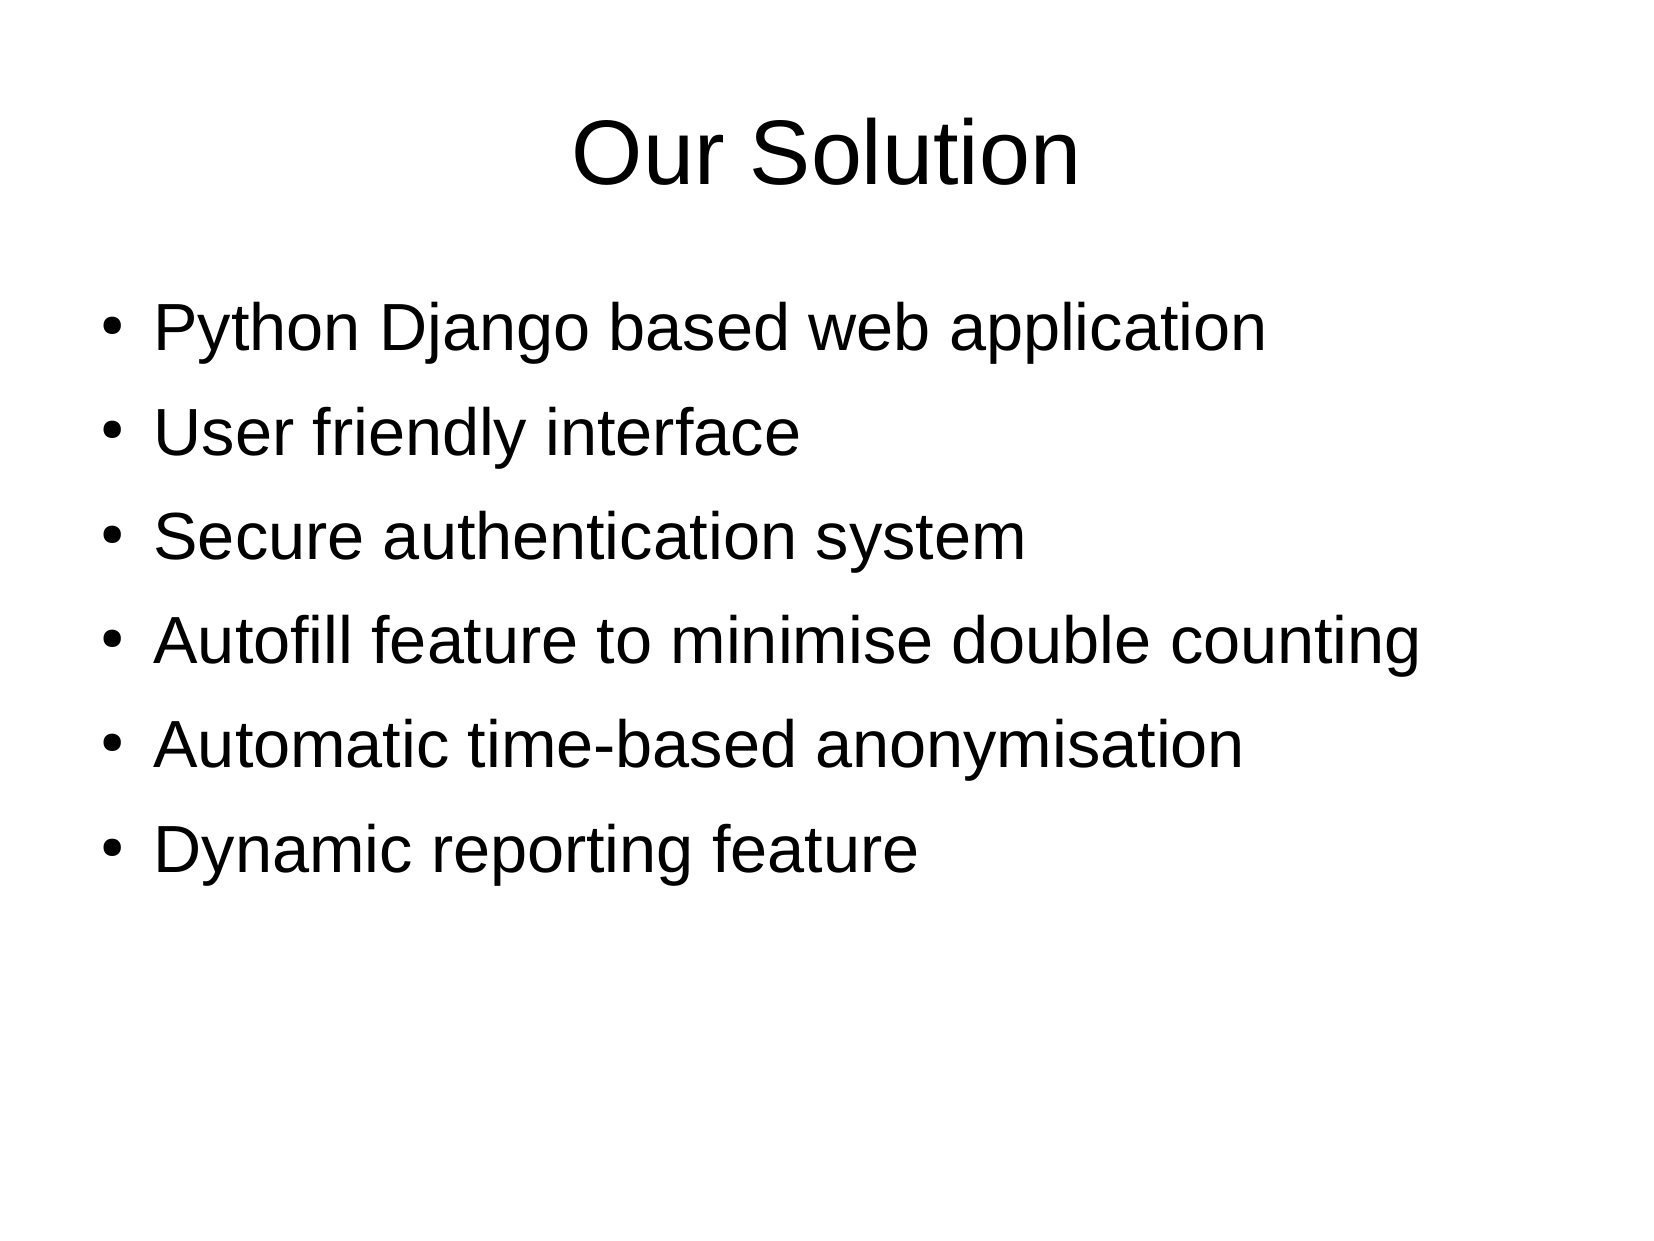

# Our Solution
Python Django based web application
User friendly interface
Secure authentication system
Autofill feature to minimise double counting
Automatic time-based anonymisation
Dynamic reporting feature